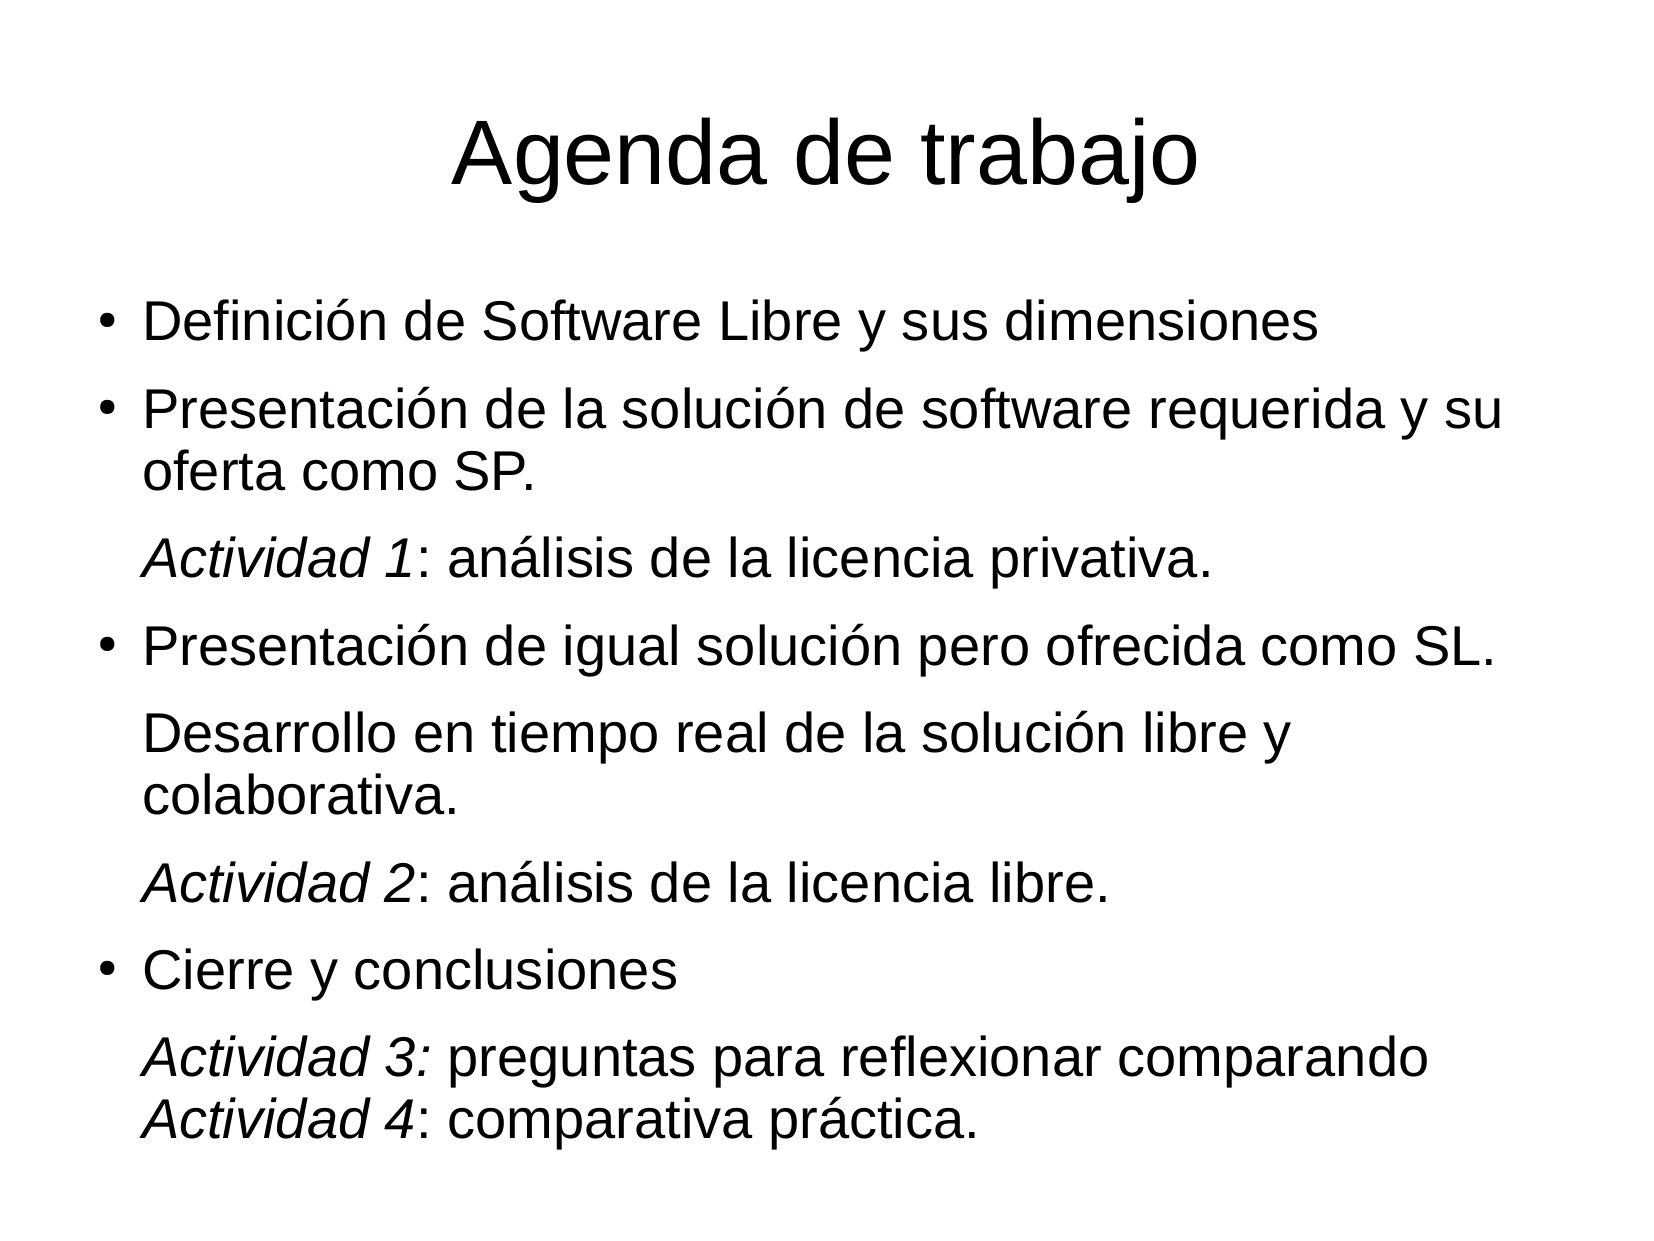

# Agenda de trabajo
Definición de Software Libre y sus dimensiones
Presentación de la solución de software requerida y su oferta como SP.
Actividad 1: análisis de la licencia privativa.
Presentación de igual solución pero ofrecida como SL.
Desarrollo en tiempo real de la solución libre y colaborativa.
Actividad 2: análisis de la licencia libre.
Cierre y conclusiones
Actividad 3: preguntas para reflexionar comparando
Actividad 4: comparativa práctica.